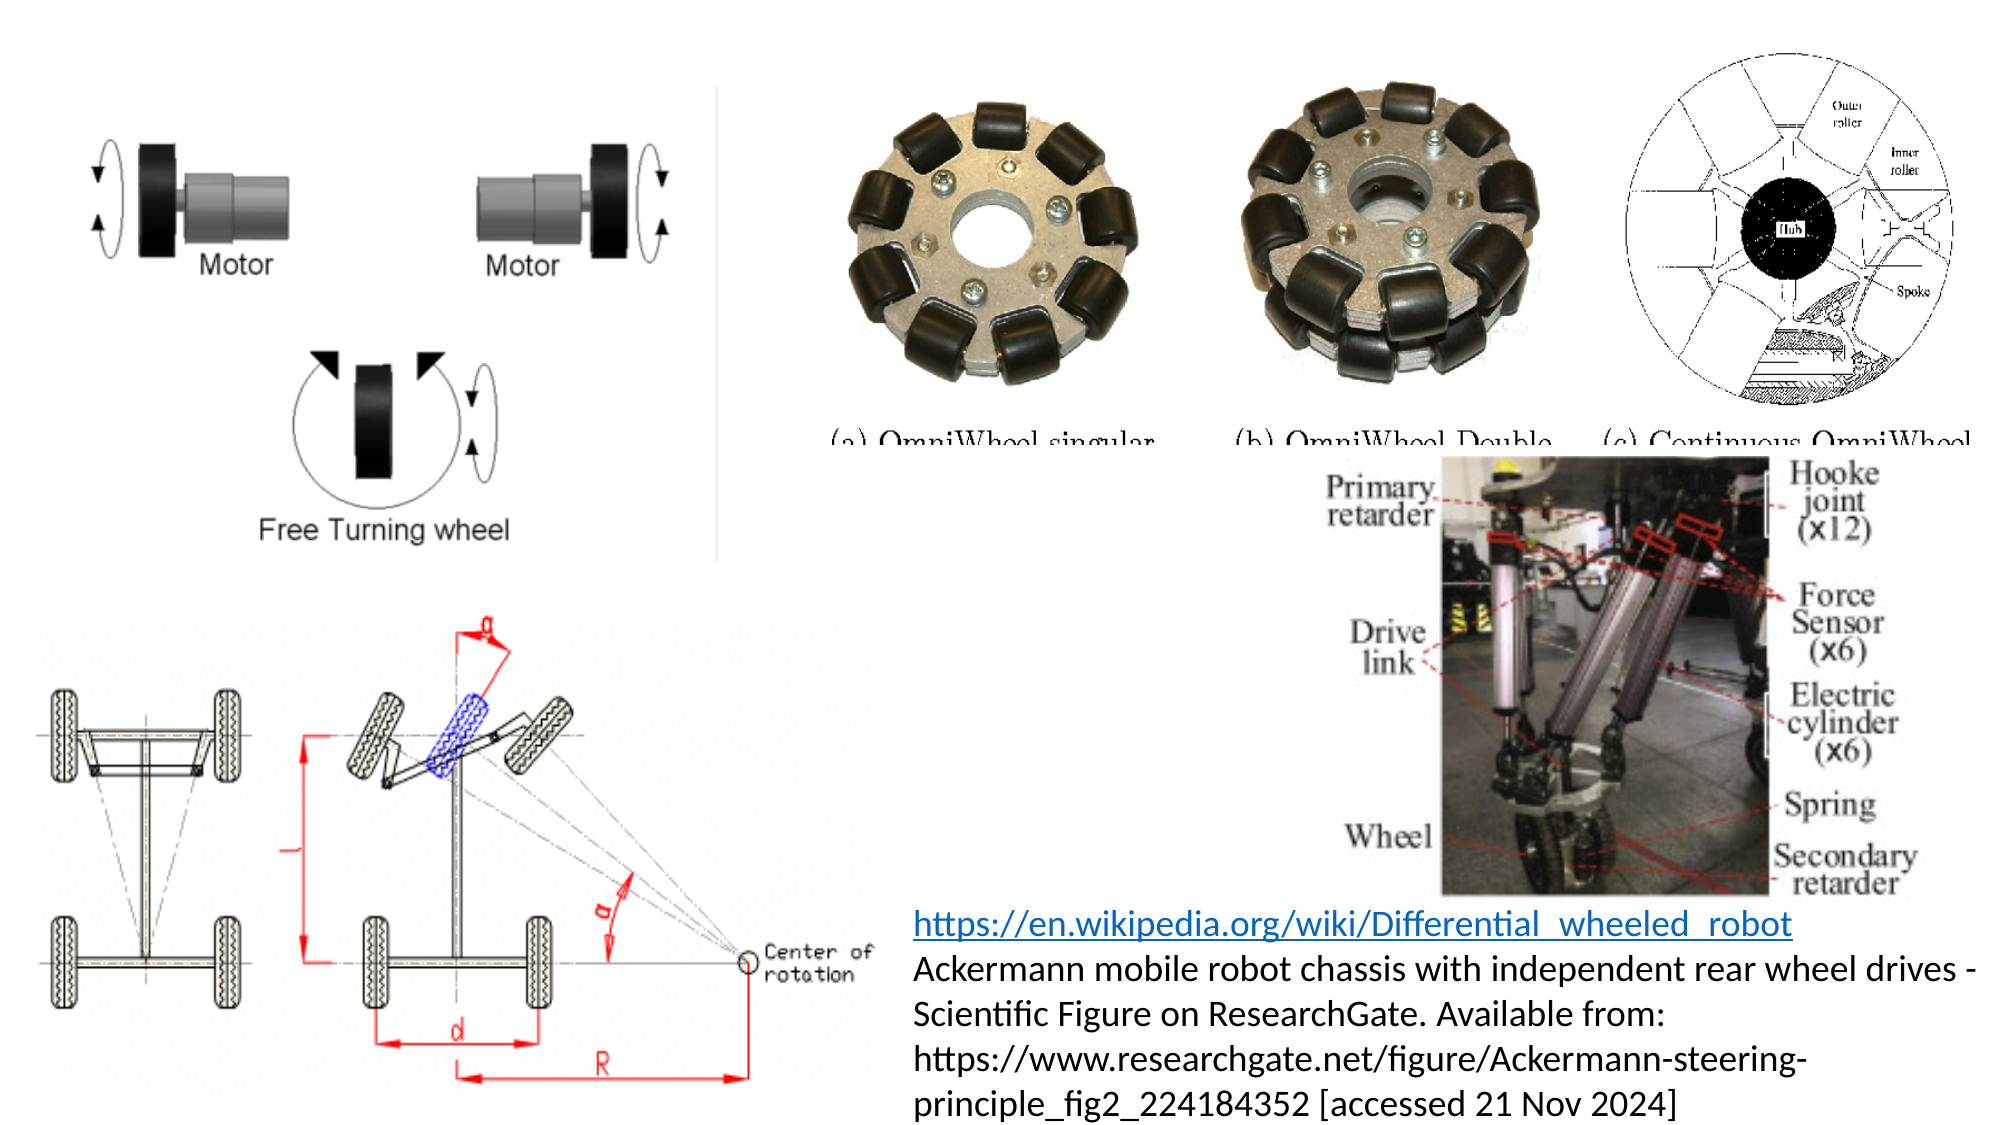

https://en.wikipedia.org/wiki/Differential_wheeled_robot
Ackermann mobile robot chassis with independent rear wheel drives - Scientific Figure on ResearchGate. Available from: https://www.researchgate.net/figure/Ackermann-steering-principle_fig2_224184352 [accessed 21 Nov 2024]